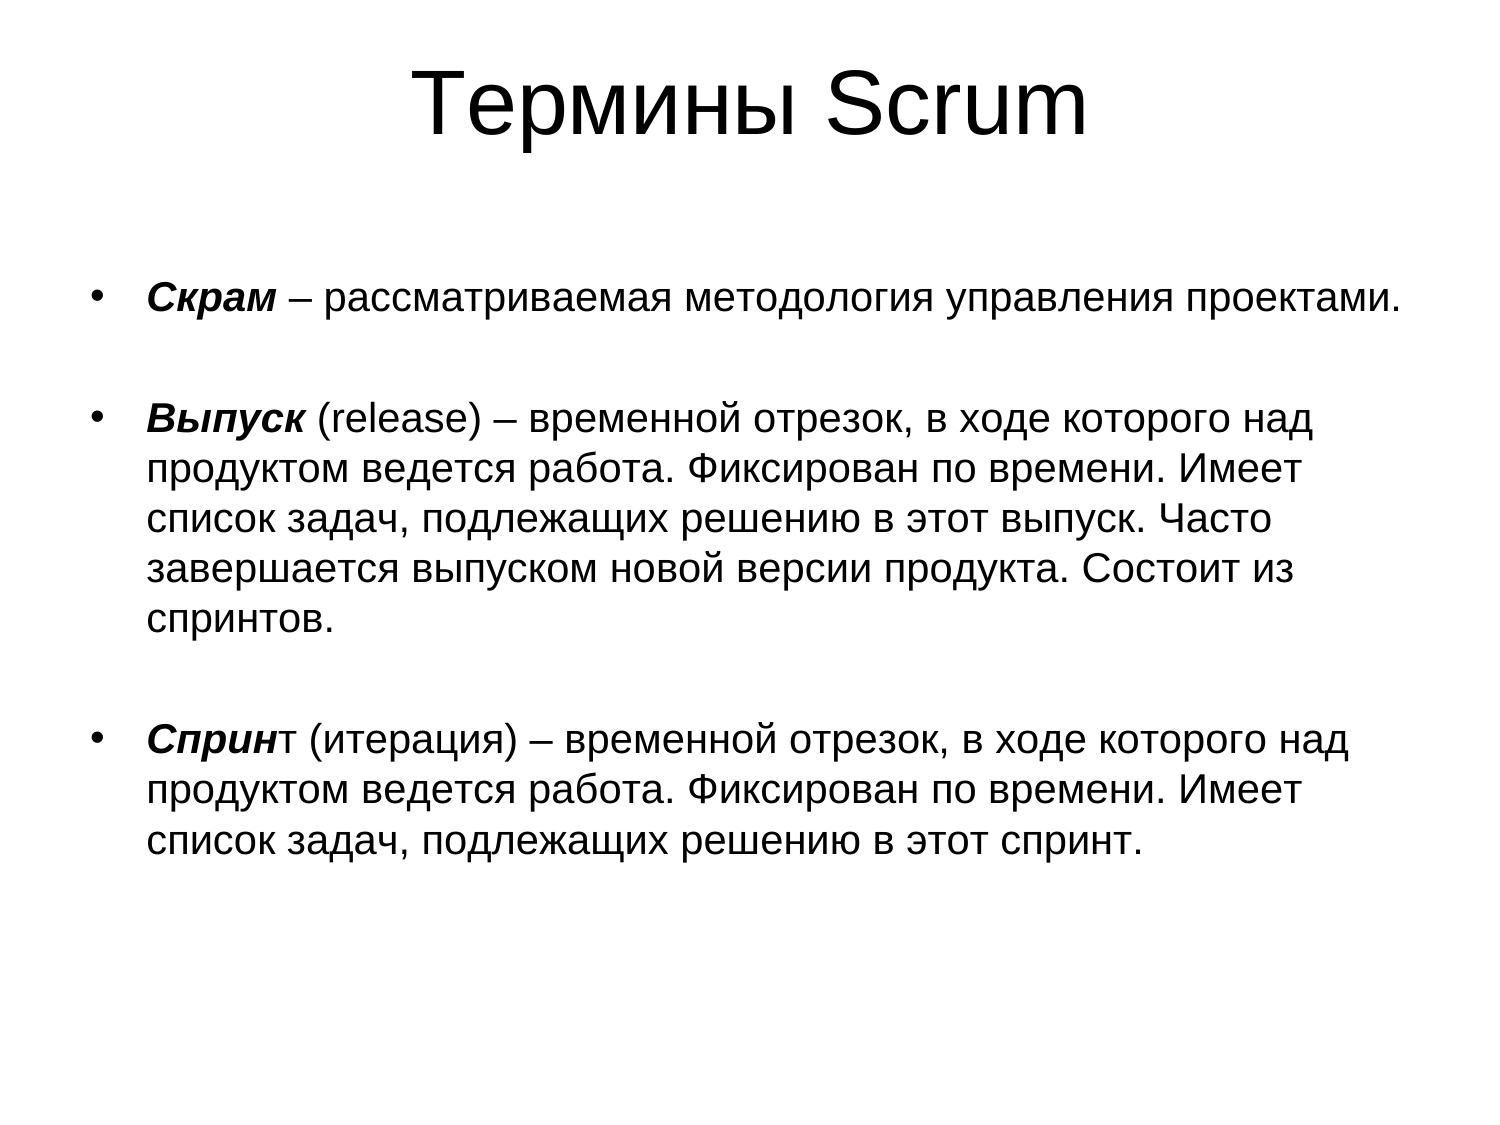

# Термины Scrum
Скрам – рассматриваемая методология управления проектами.
Выпуск (release) – временной отрезок, в ходе которого над продуктом ведется работа. Фиксирован по времени. Имеет список задач, подлежащих решению в этот выпуск. Часто завершается выпуском новой версии продукта. Состоит из спринтов.
Спринт (итерация) – временной отрезок, в ходе которого над продуктом ведется работа. Фиксирован по времени. Имеет список задач, подлежащих решению в этот спринт.